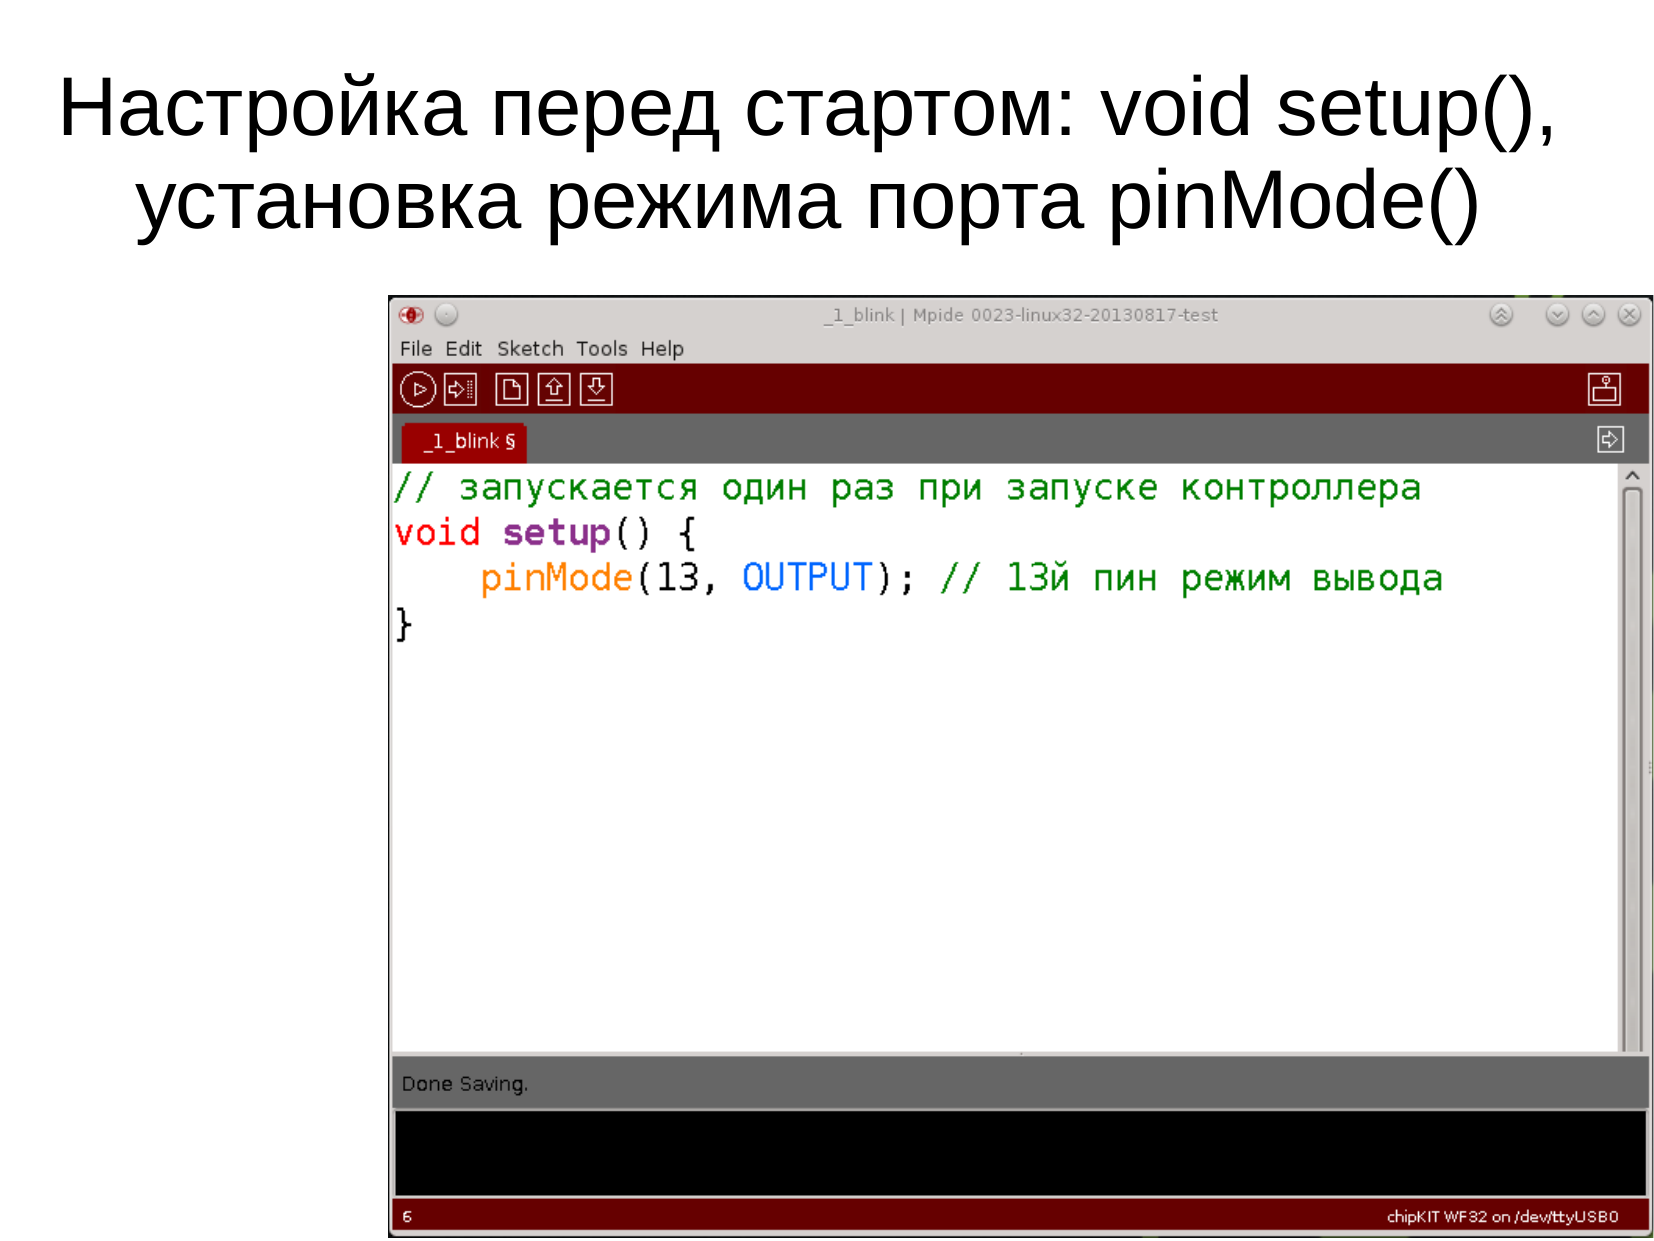

# Настройка перед стартом: void setup(), установка режима порта pinMode()